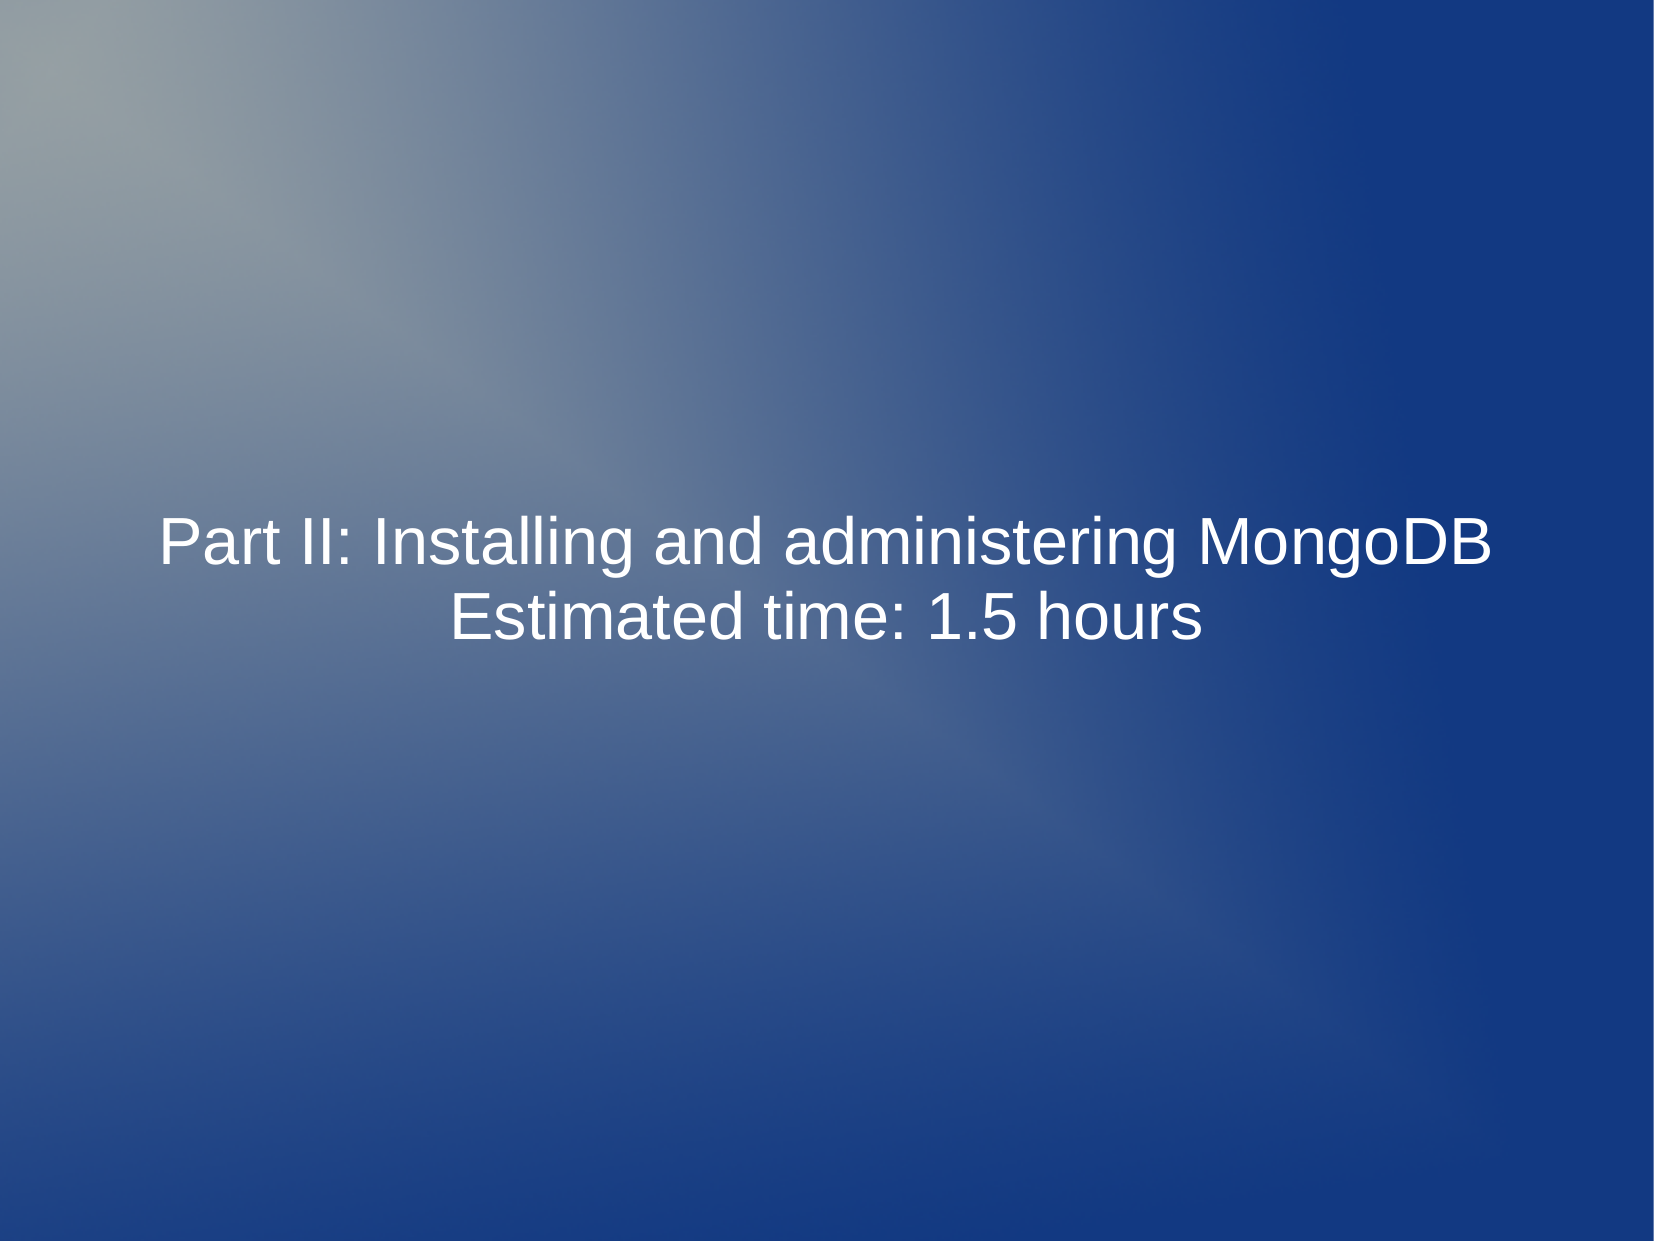

# Part II: Installing and administering MongoDB
Estimated time: 1.5 hours